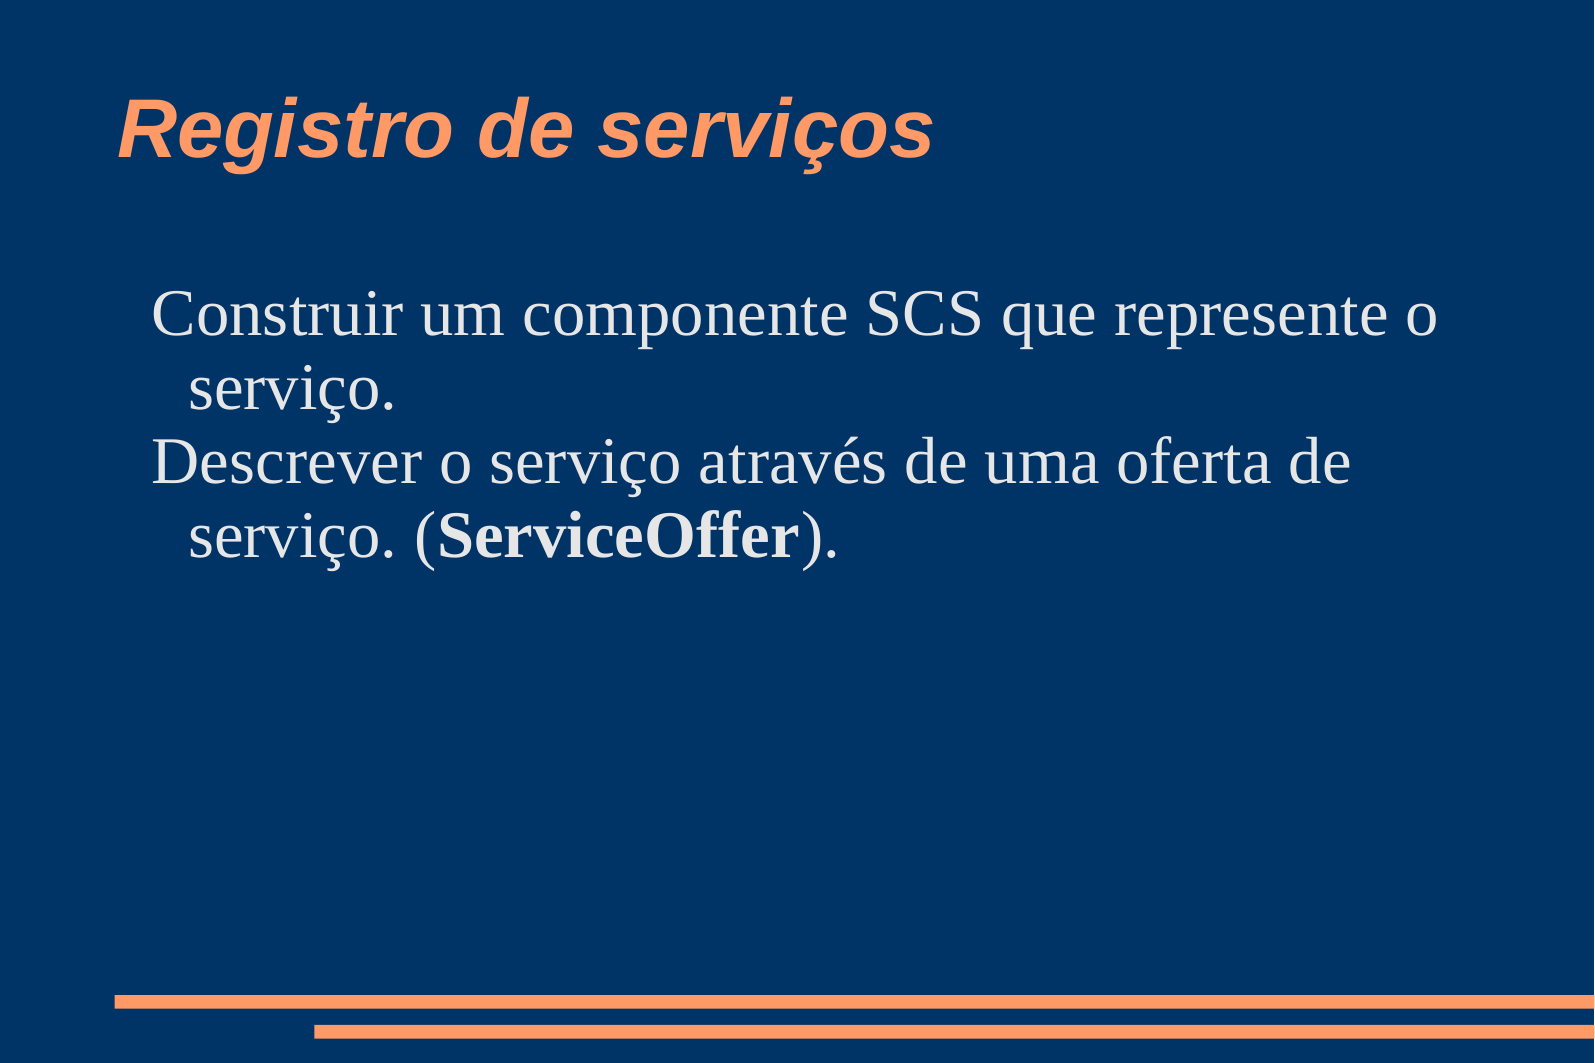

# Registro de serviços
 Construir um componente SCS que represente o serviço.
 Descrever o serviço através de uma oferta de serviço. (ServiceOffer).